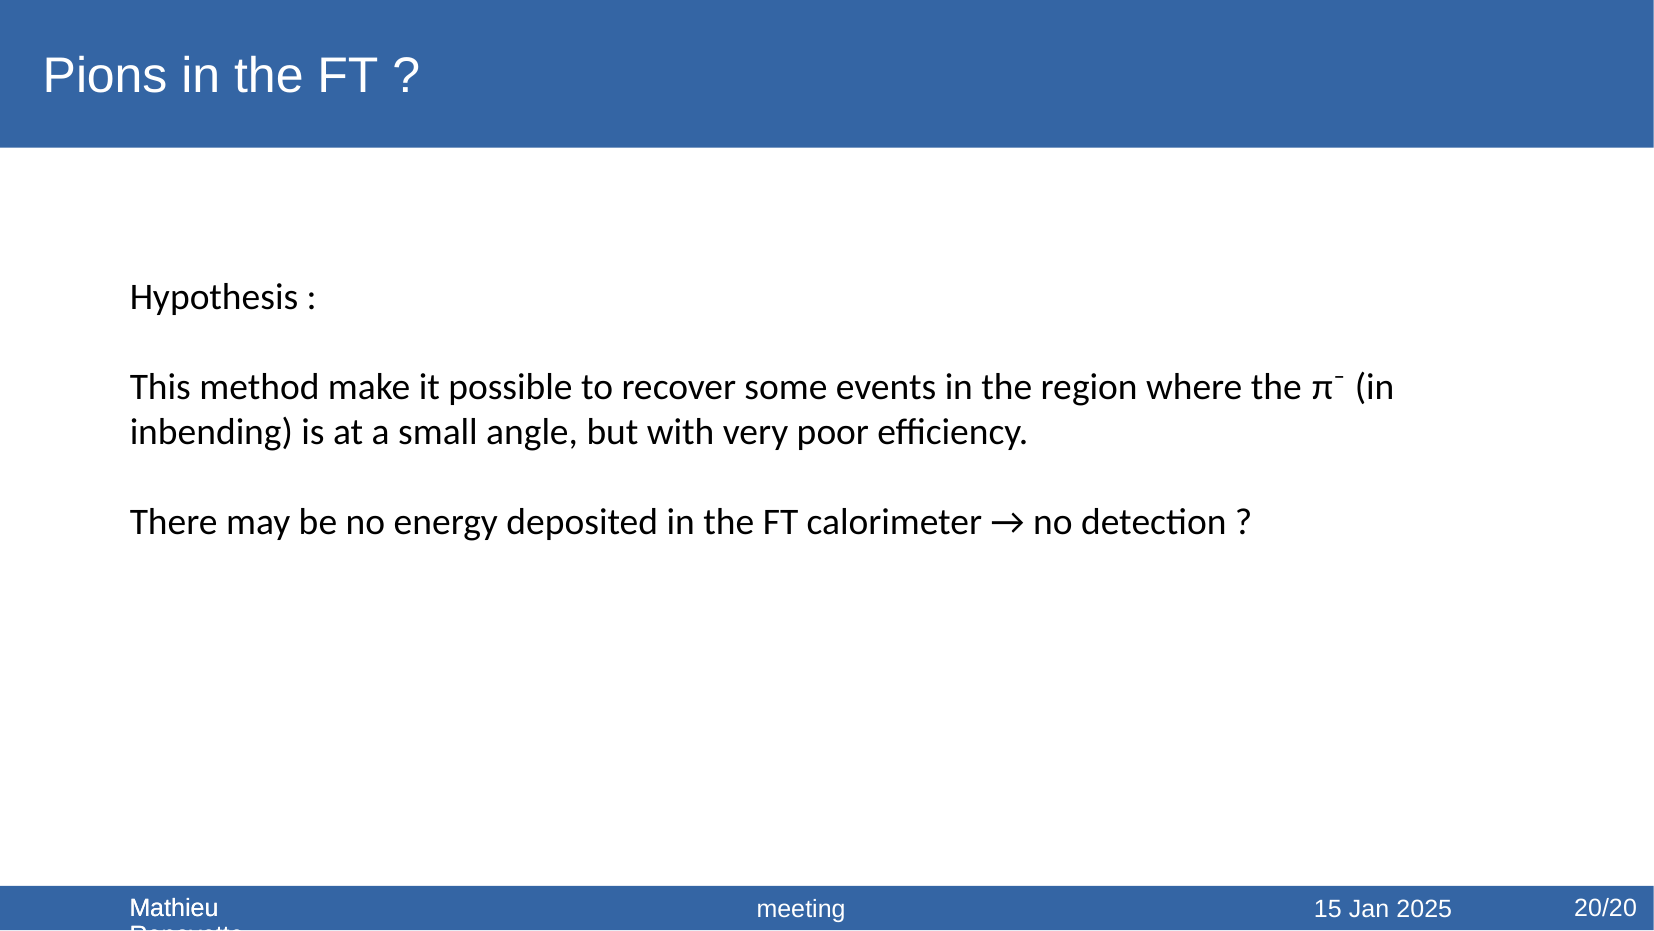

Pions in the FT ?
Hypothesis :
This method make it possible to recover some events in the region where the π⁻ (in inbending) is at a small angle, but with very poor efficiency.
There may be no energy deposited in the FT calorimeter → no detection ?
Mathieu Ronayette
20/20
Mathieu Ronayette
 meeting
15 Jan 2025